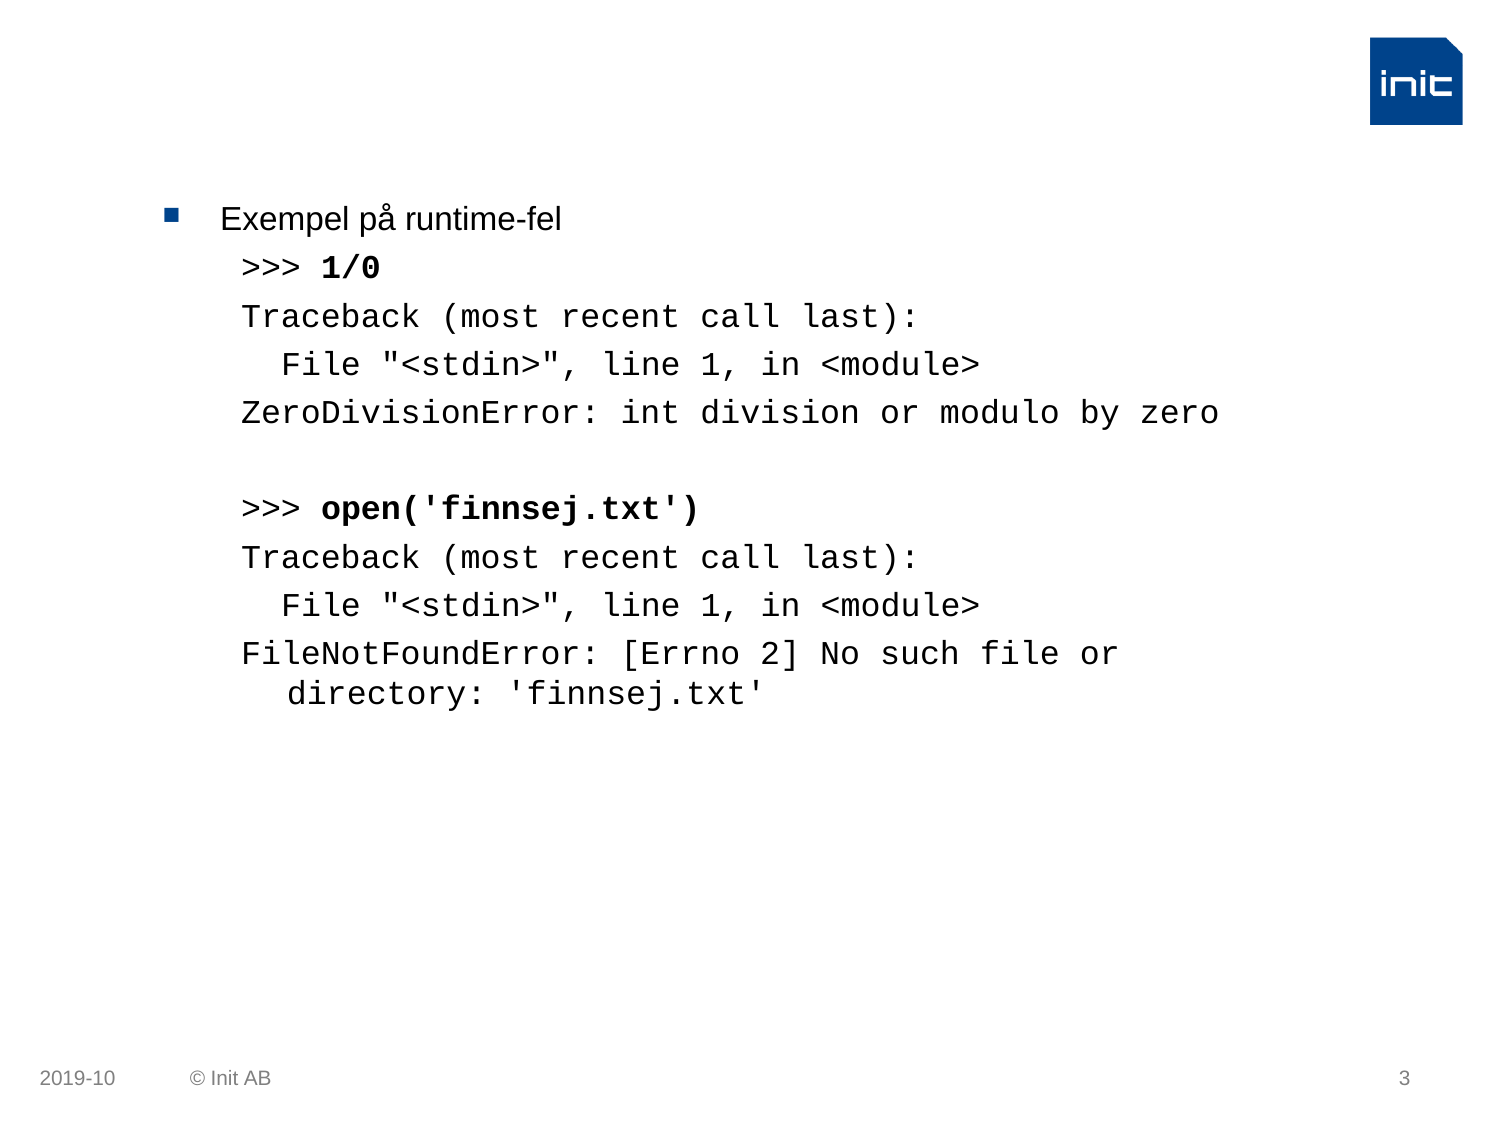

Exempel på runtime-fel
>>> 1/0
Traceback (most recent call last):
 File "<stdin>", line 1, in <module>
ZeroDivisionError: int division or modulo by zero
>>> open('finnsej.txt')
Traceback (most recent call last):
 File "<stdin>", line 1, in <module>
FileNotFoundError: [Errno 2] No such file or directory: 'finnsej.txt'
2019-10
© Init AB